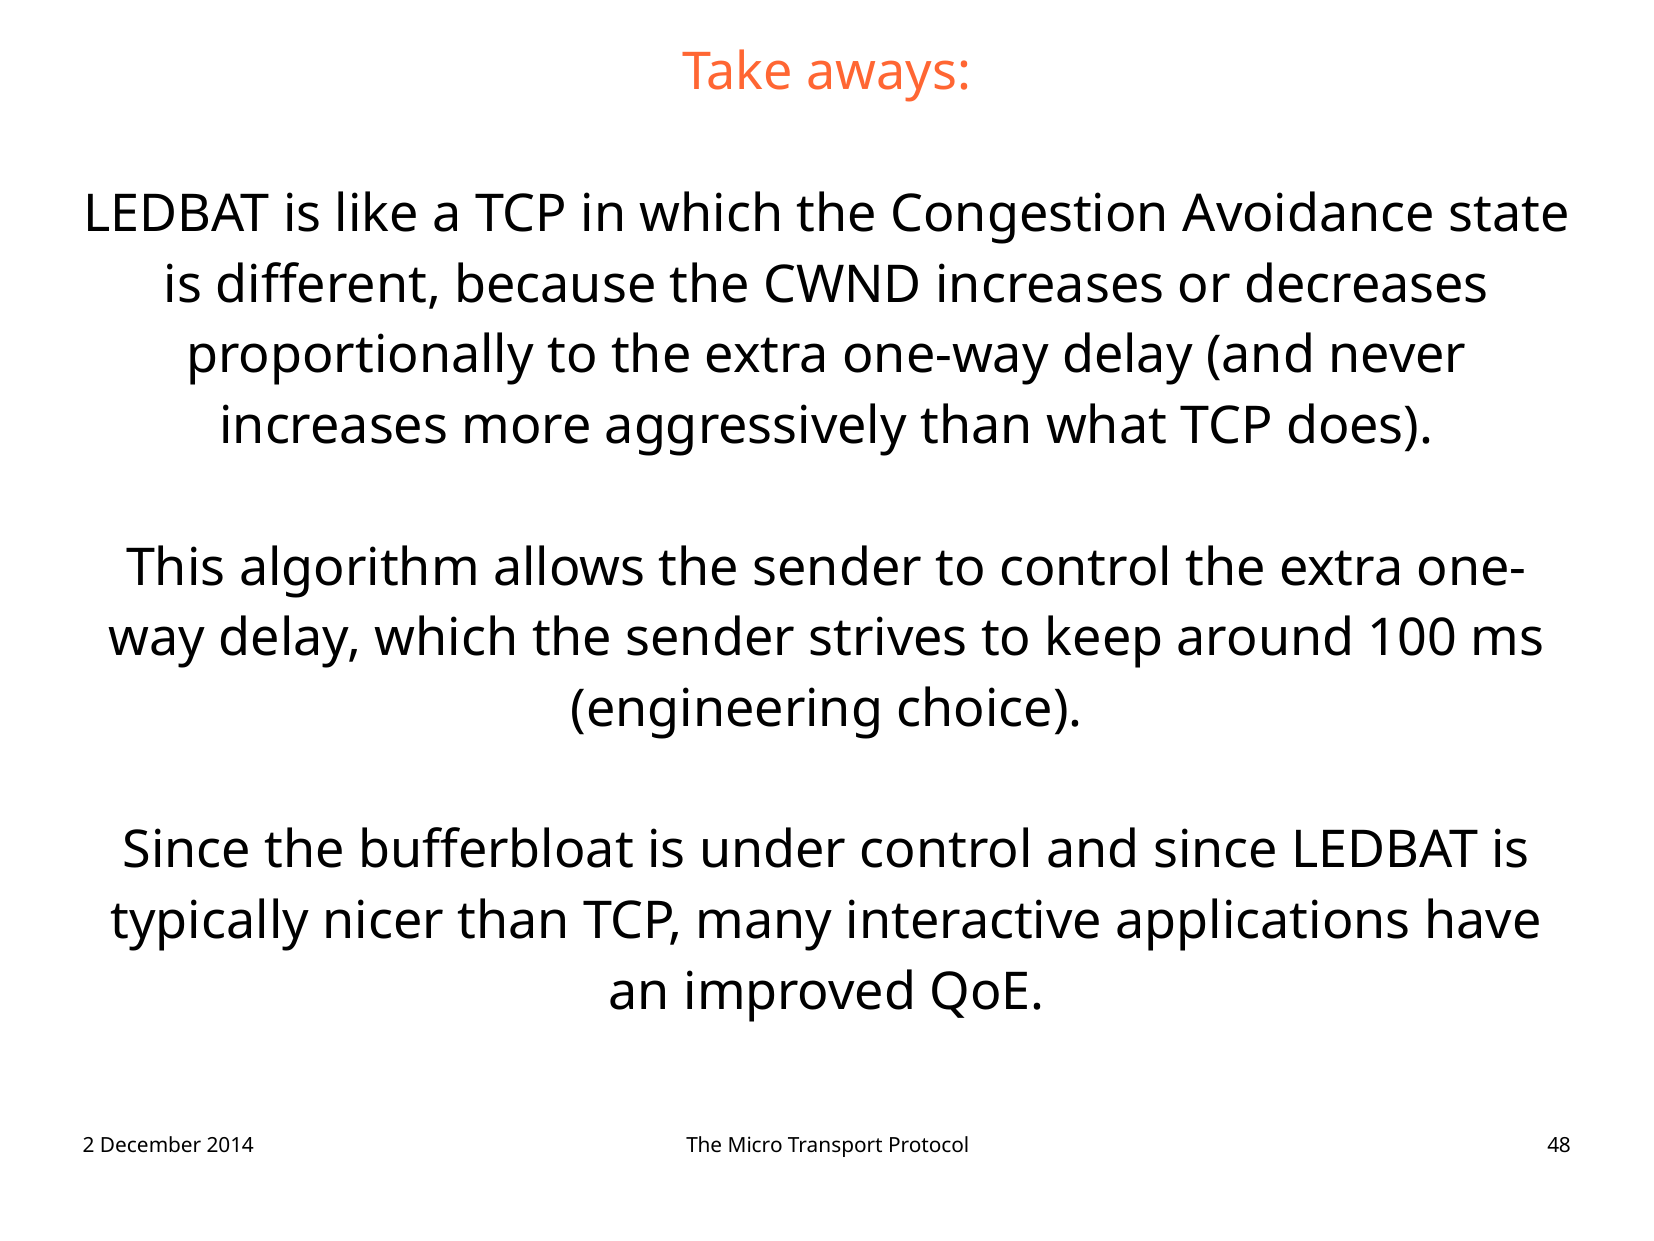

# Take aways:
LEDBAT is like a TCP in which the Congestion Avoidance state is different, because the CWND increases or decreases proportionally to the extra one-way delay (and never increases more aggressively than what TCP does).
This algorithm allows the sender to control the extra one-way delay, which the sender strives to keep around 100 ms (engineering choice).
Since the bufferbloat is under control and since LEDBAT is typically nicer than TCP, many interactive applications have an improved QoE.
2 December 2014
The Micro Transport Protocol
48